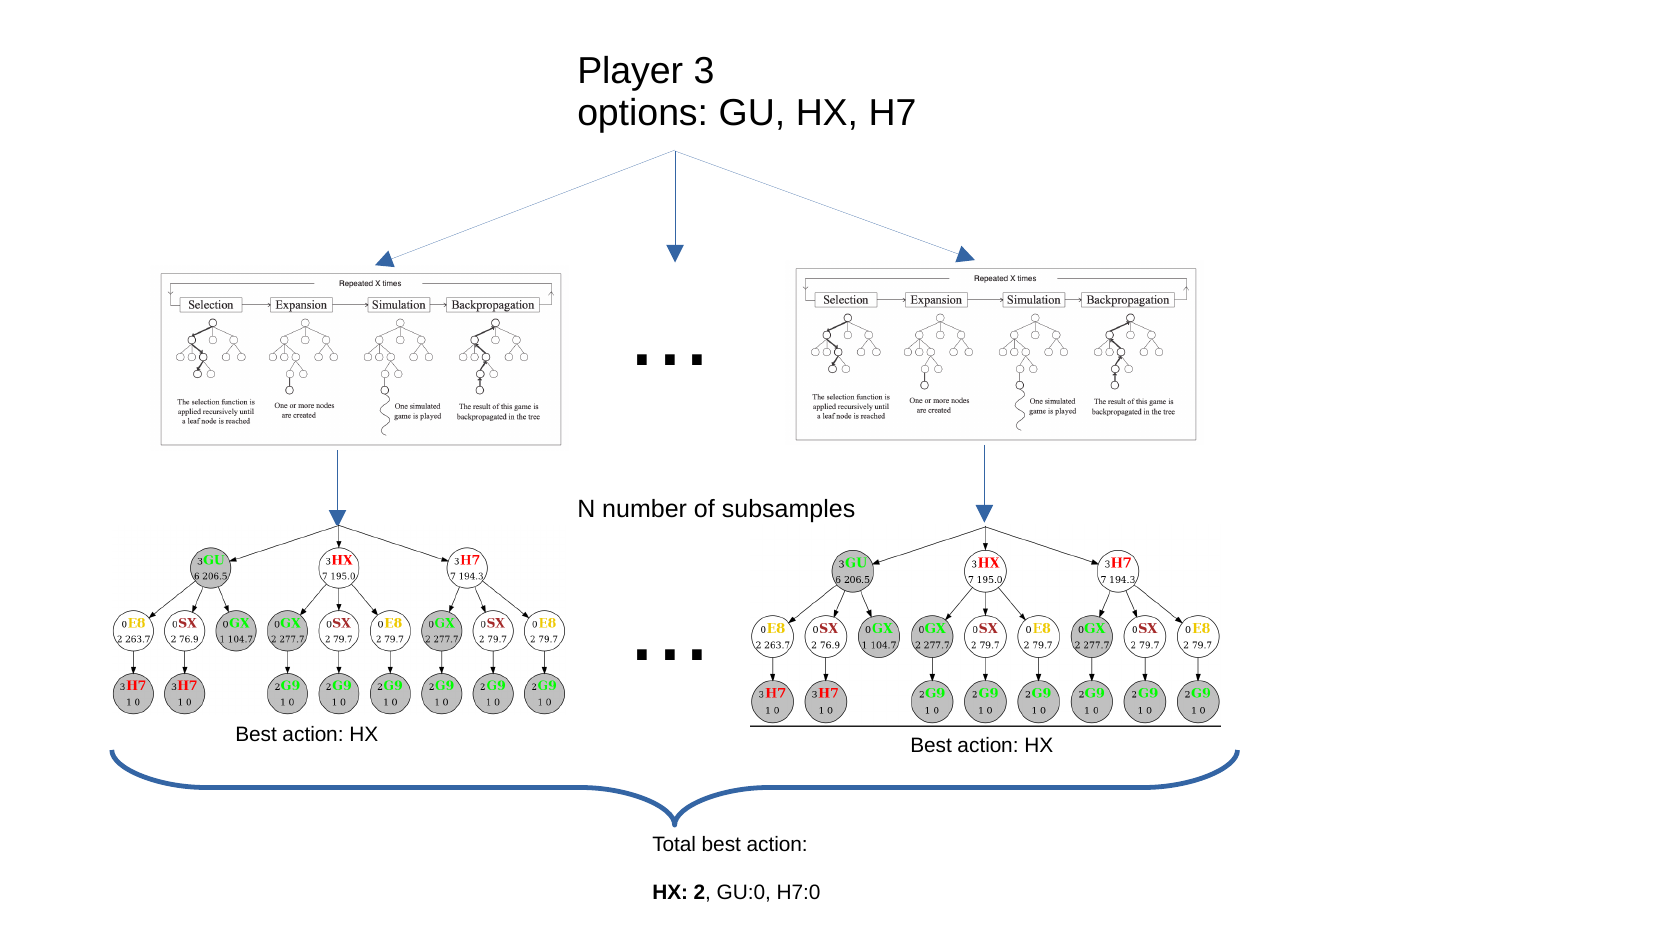

Player 3
options: GU, HX, H7
...
N number of subsamples
...
Best action: HX
Best action: HX
Total best action:
HX: 2, GU:0, H7:0